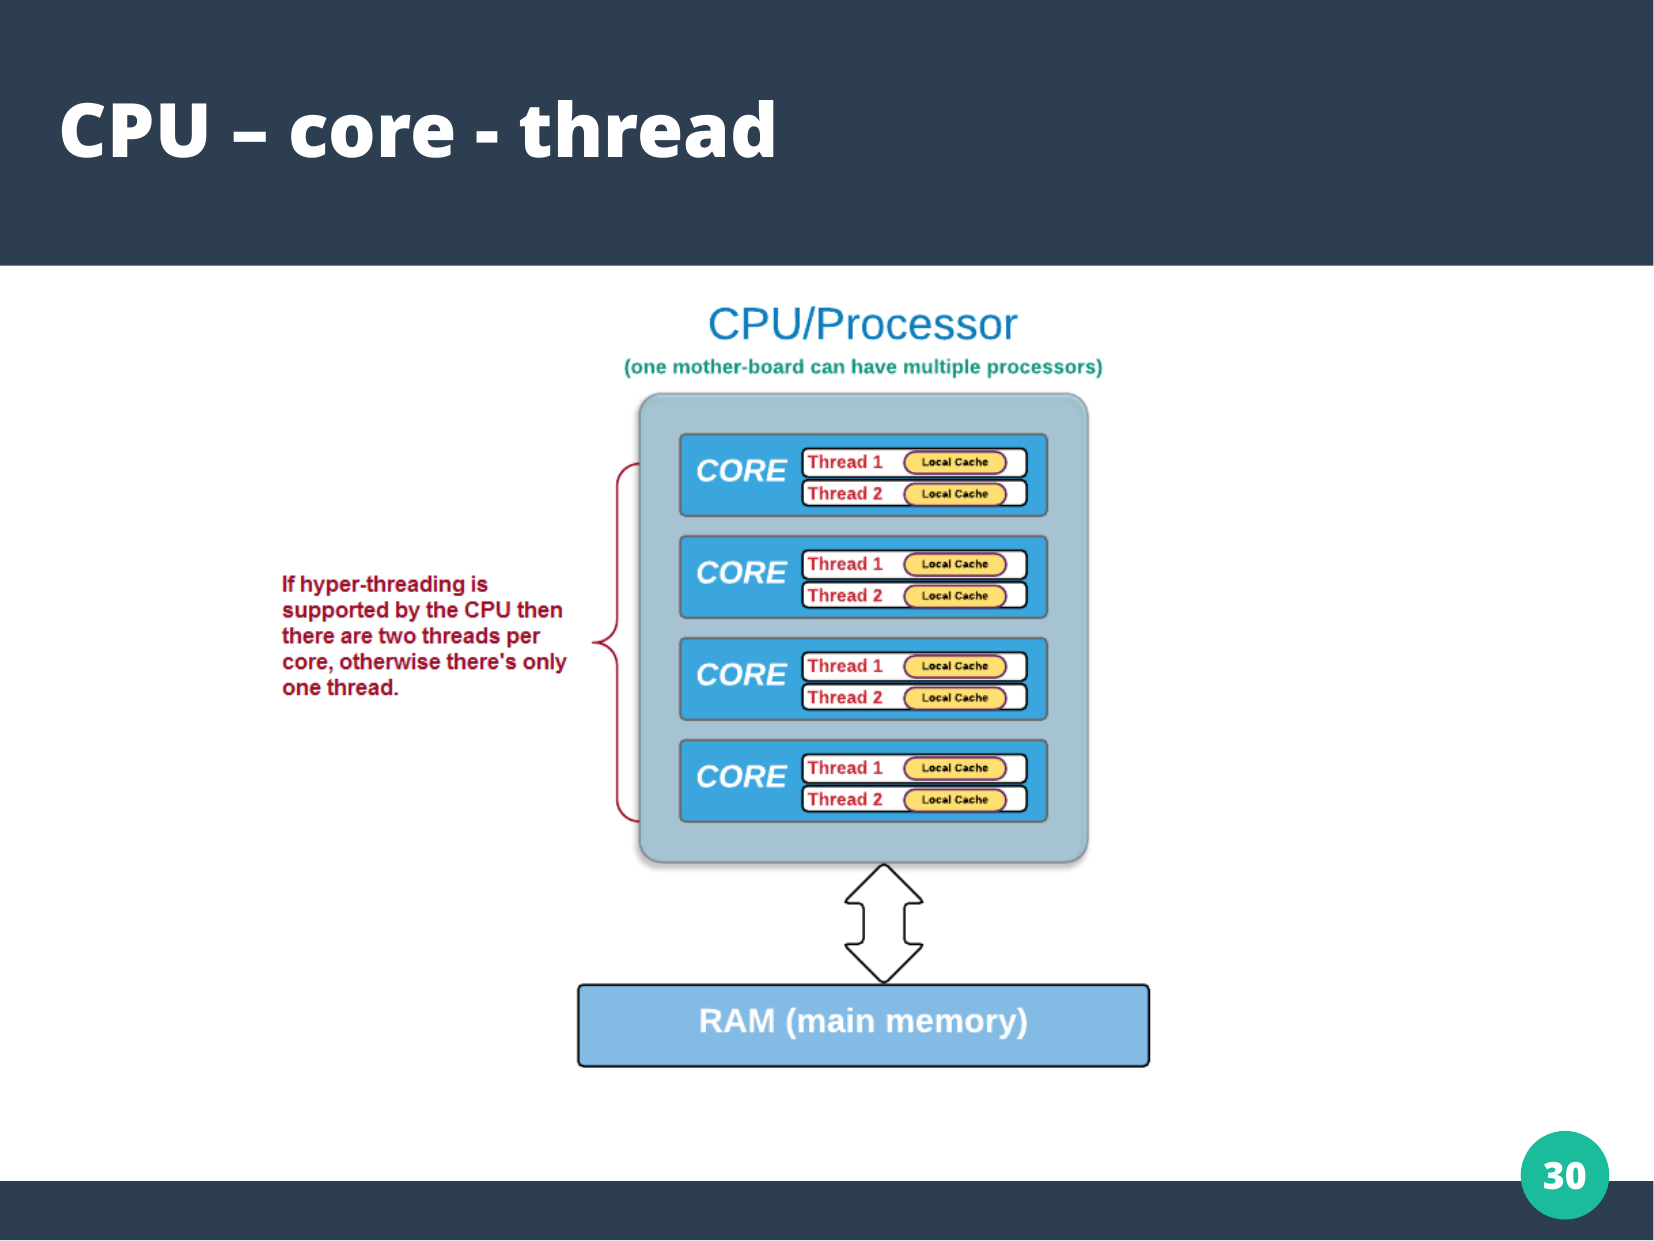

# CPU – core - thread
30